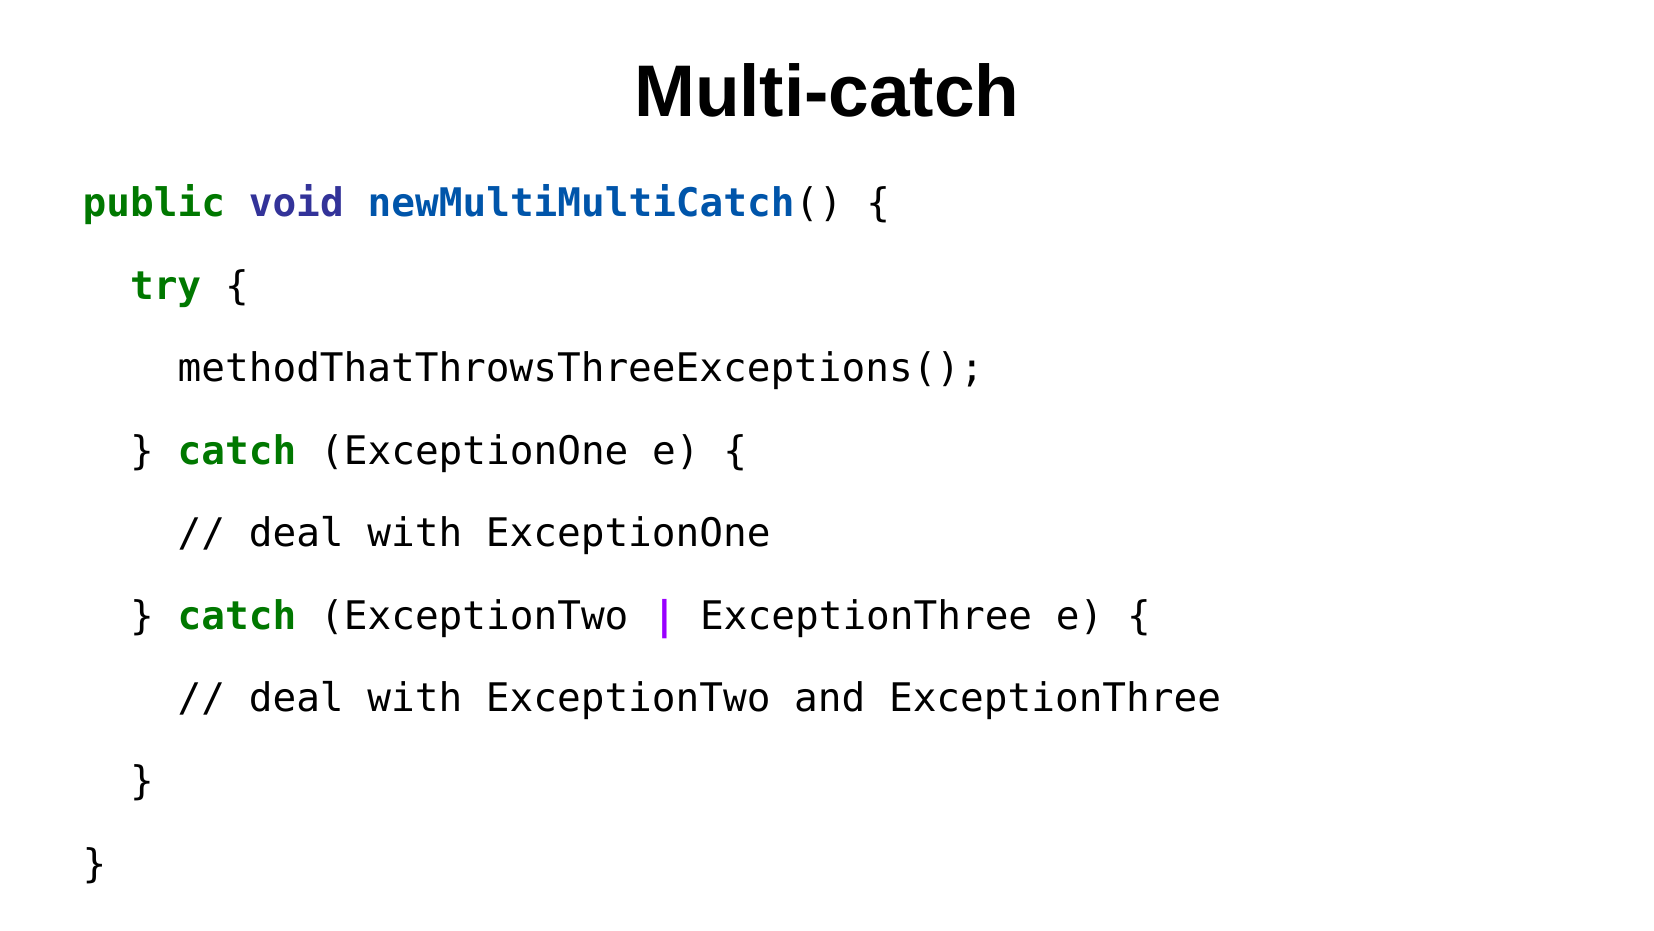

# Multi-catch
public void newMultiMultiCatch() {
 try {
 methodThatThrowsThreeExceptions();
 } catch (ExceptionOne e) {
 // deal with ExceptionOne
 } catch (ExceptionTwo | ExceptionThree e) {
 // deal with ExceptionTwo and ExceptionThree
 }
}